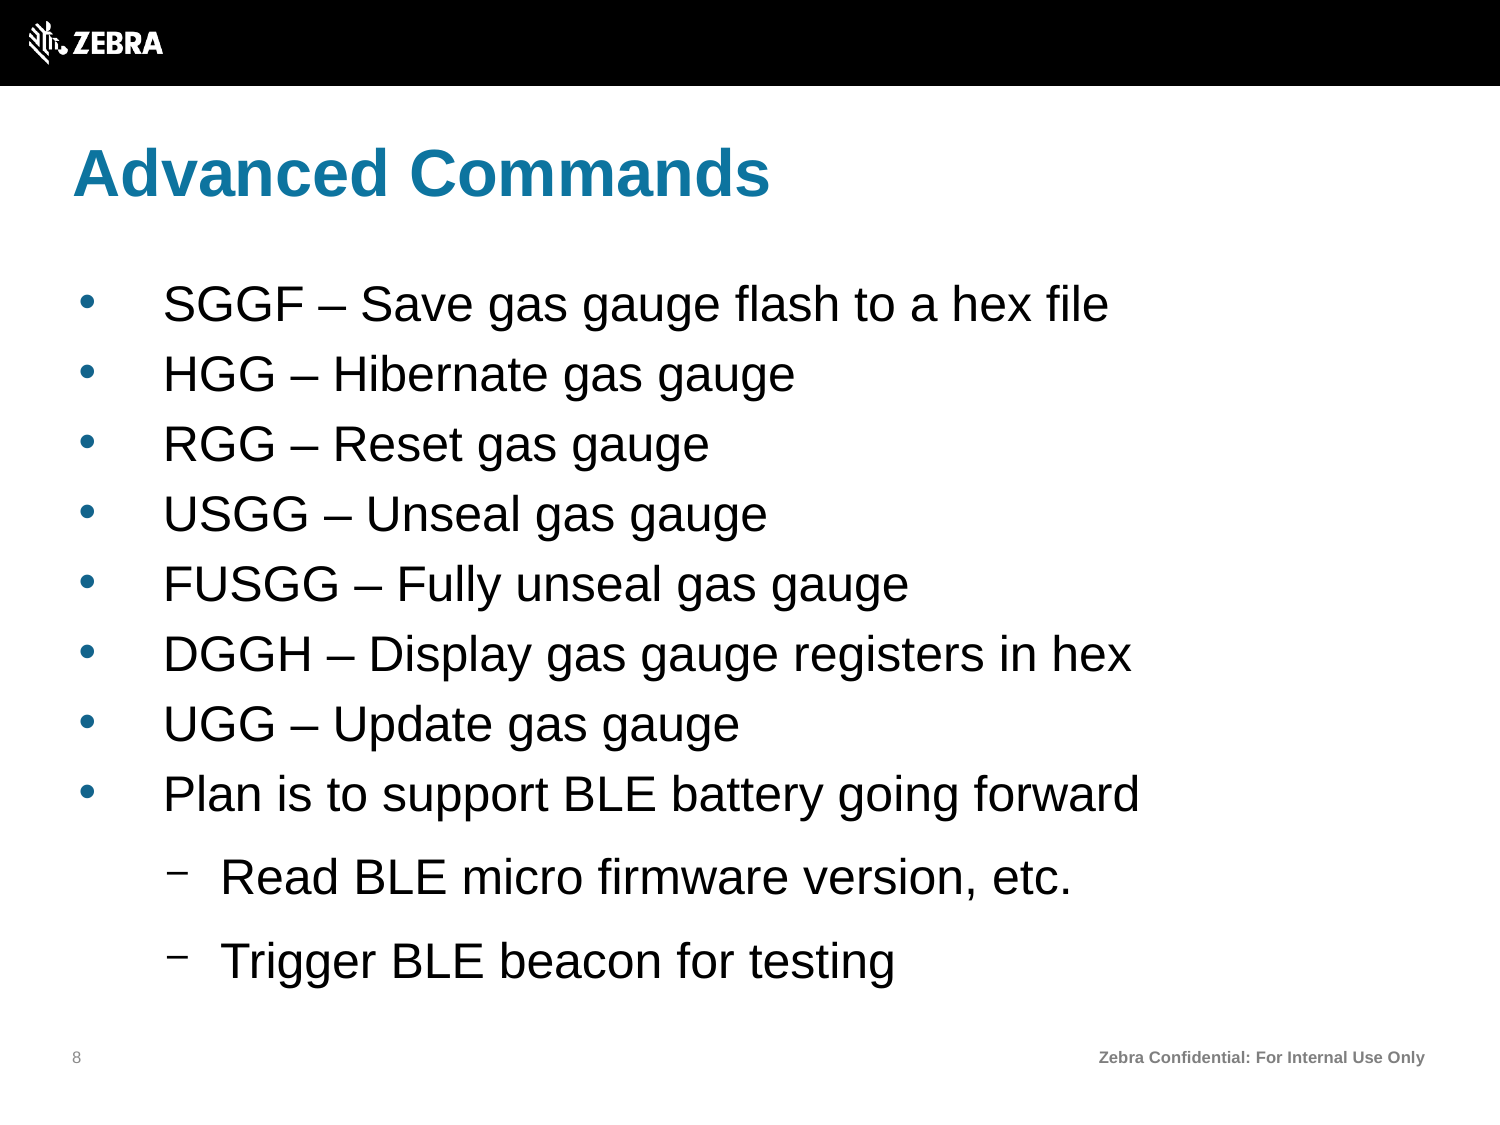

# Advanced Commands
SGGF – Save gas gauge flash to a hex file
HGG – Hibernate gas gauge
RGG – Reset gas gauge
USGG – Unseal gas gauge
FUSGG – Fully unseal gas gauge
DGGH – Display gas gauge registers in hex
UGG – Update gas gauge
Plan is to support BLE battery going forward
Read BLE micro firmware version, etc.
Trigger BLE beacon for testing
Zebra Confidential: For Internal Use Only